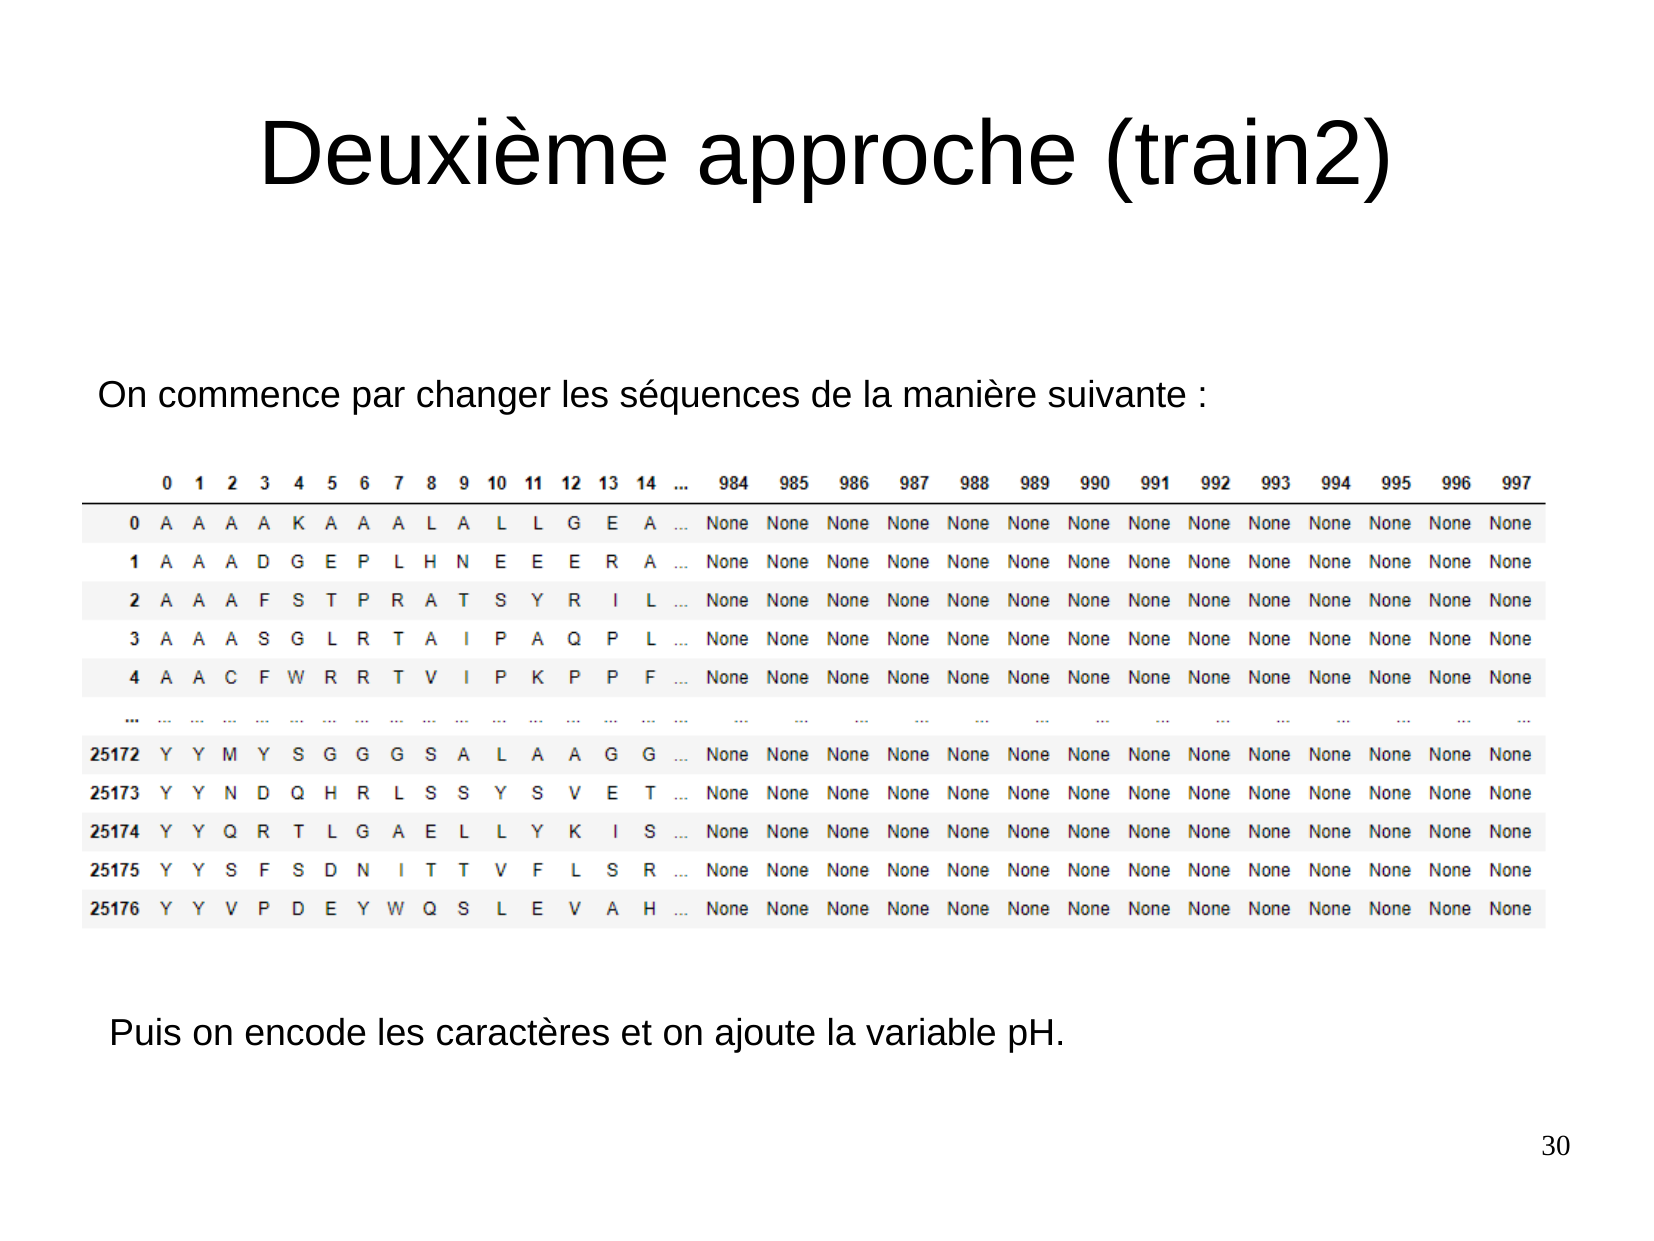

# Deuxième approche (train2)
On commence par changer les séquences de la manière suivante :
Puis on encode les caractères et on ajoute la variable pH.
30